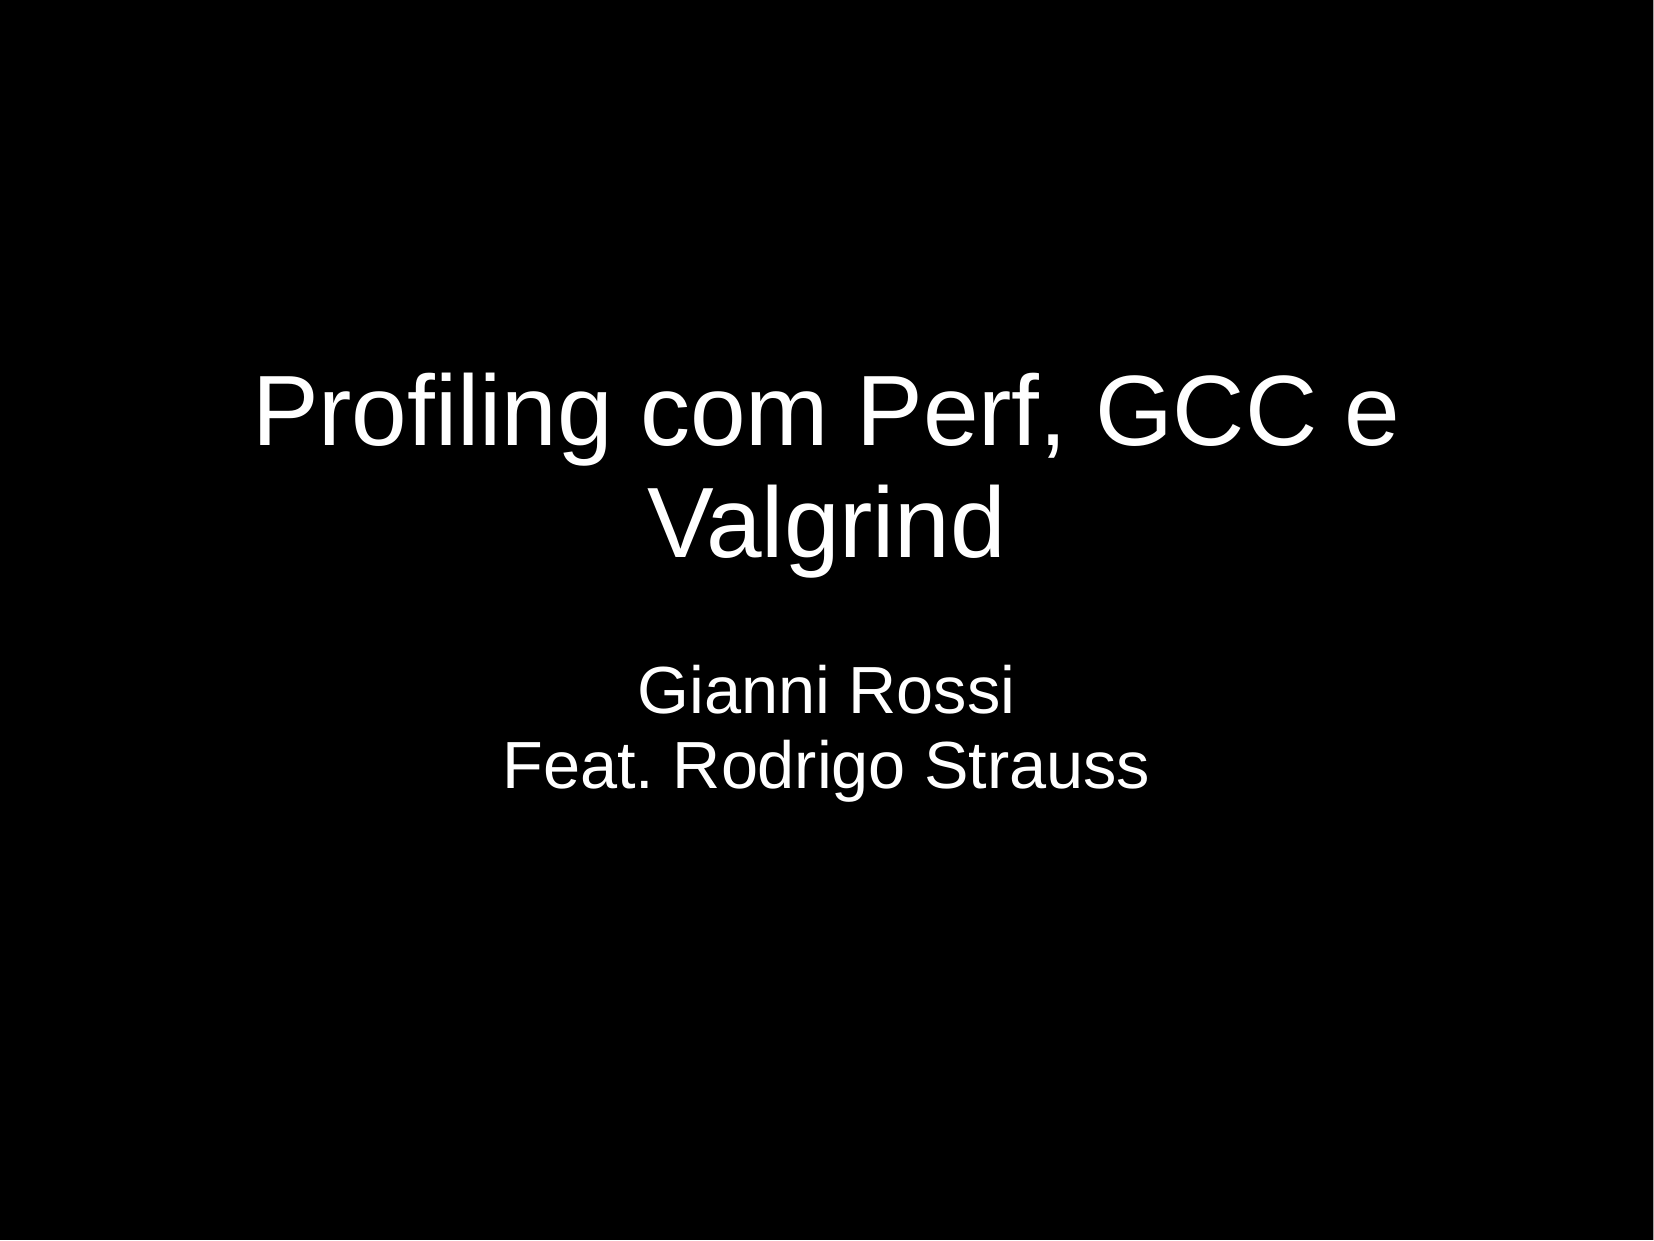

# Profiling com Perf, GCC e Valgrind
Gianni Rossi
Feat. Rodrigo Strauss